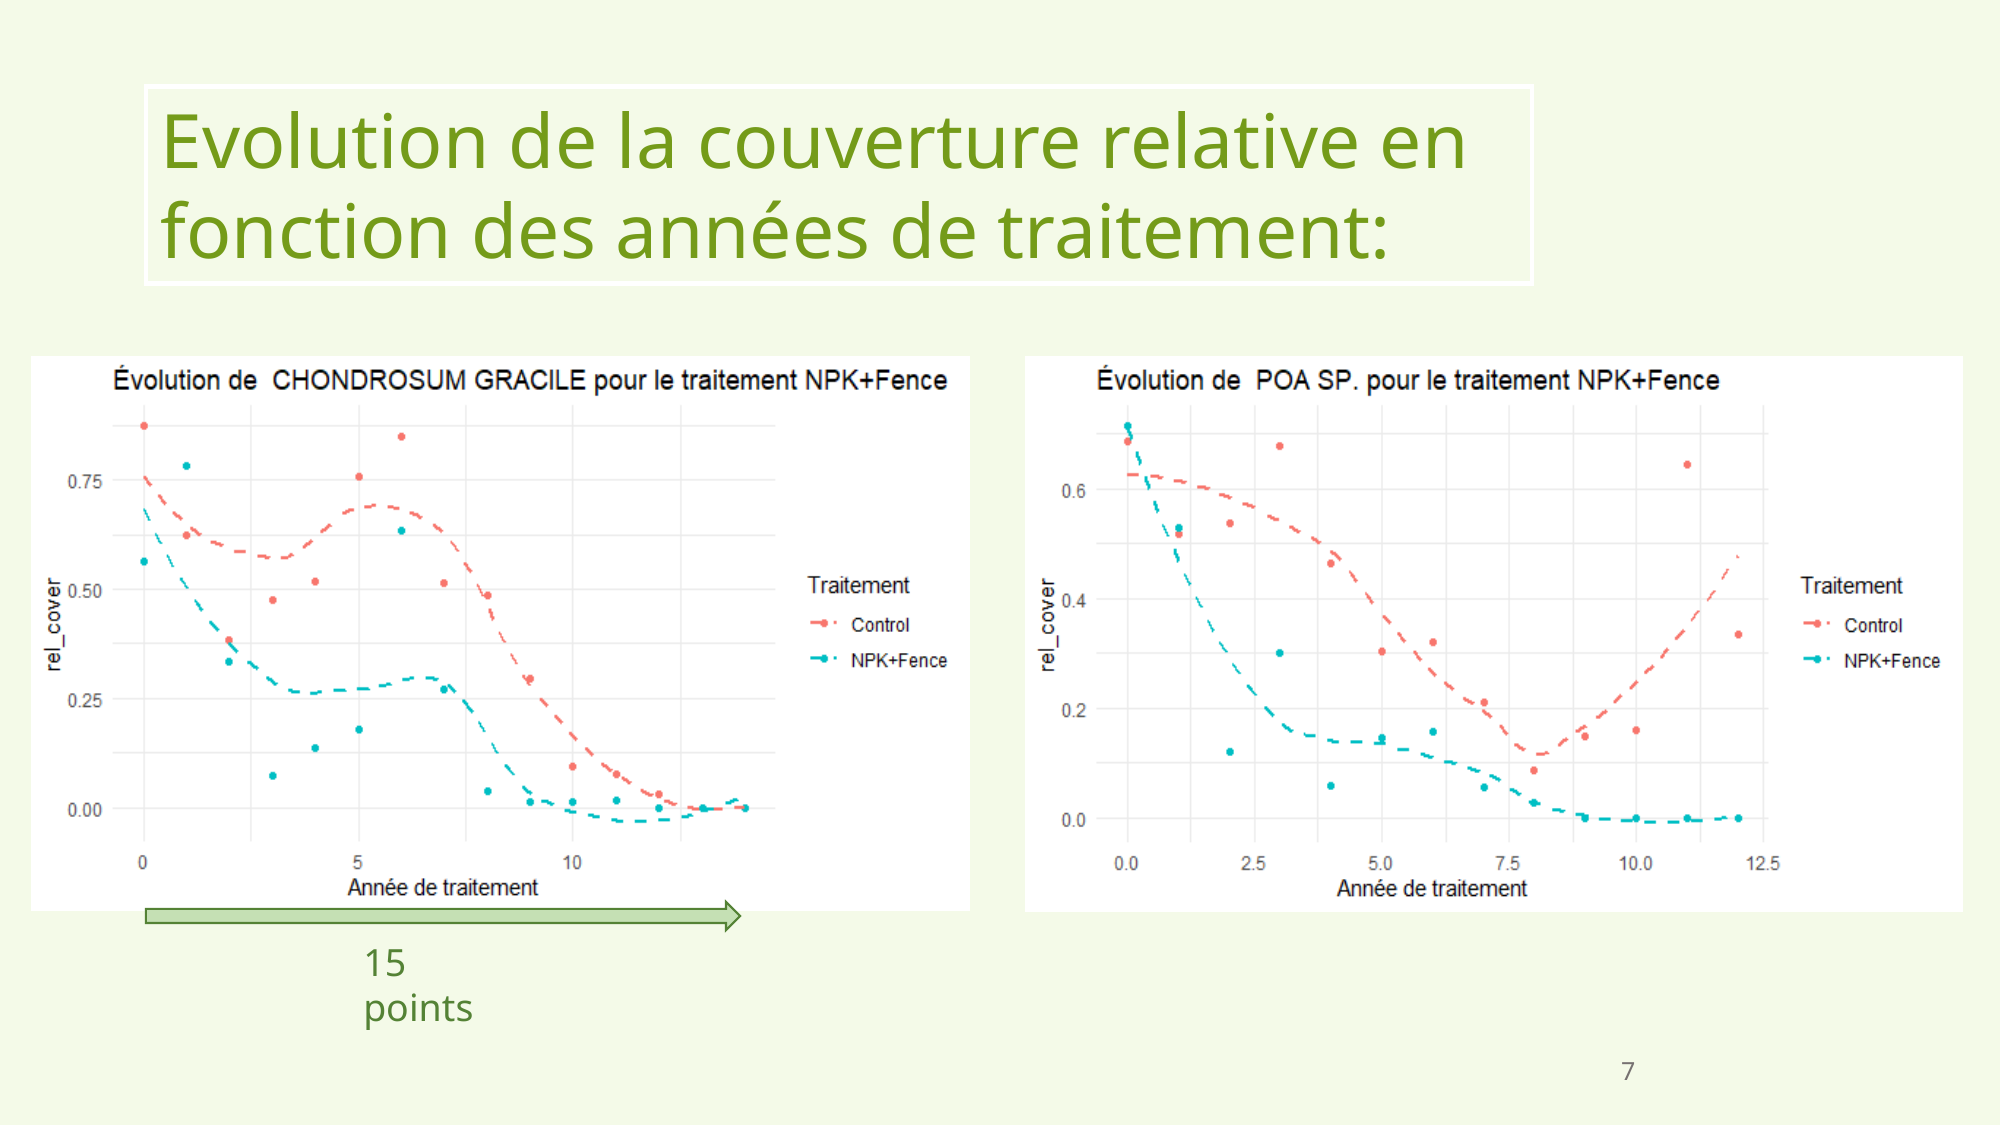

Evolution de la couverture relative en fonction des années de traitement:
15 points